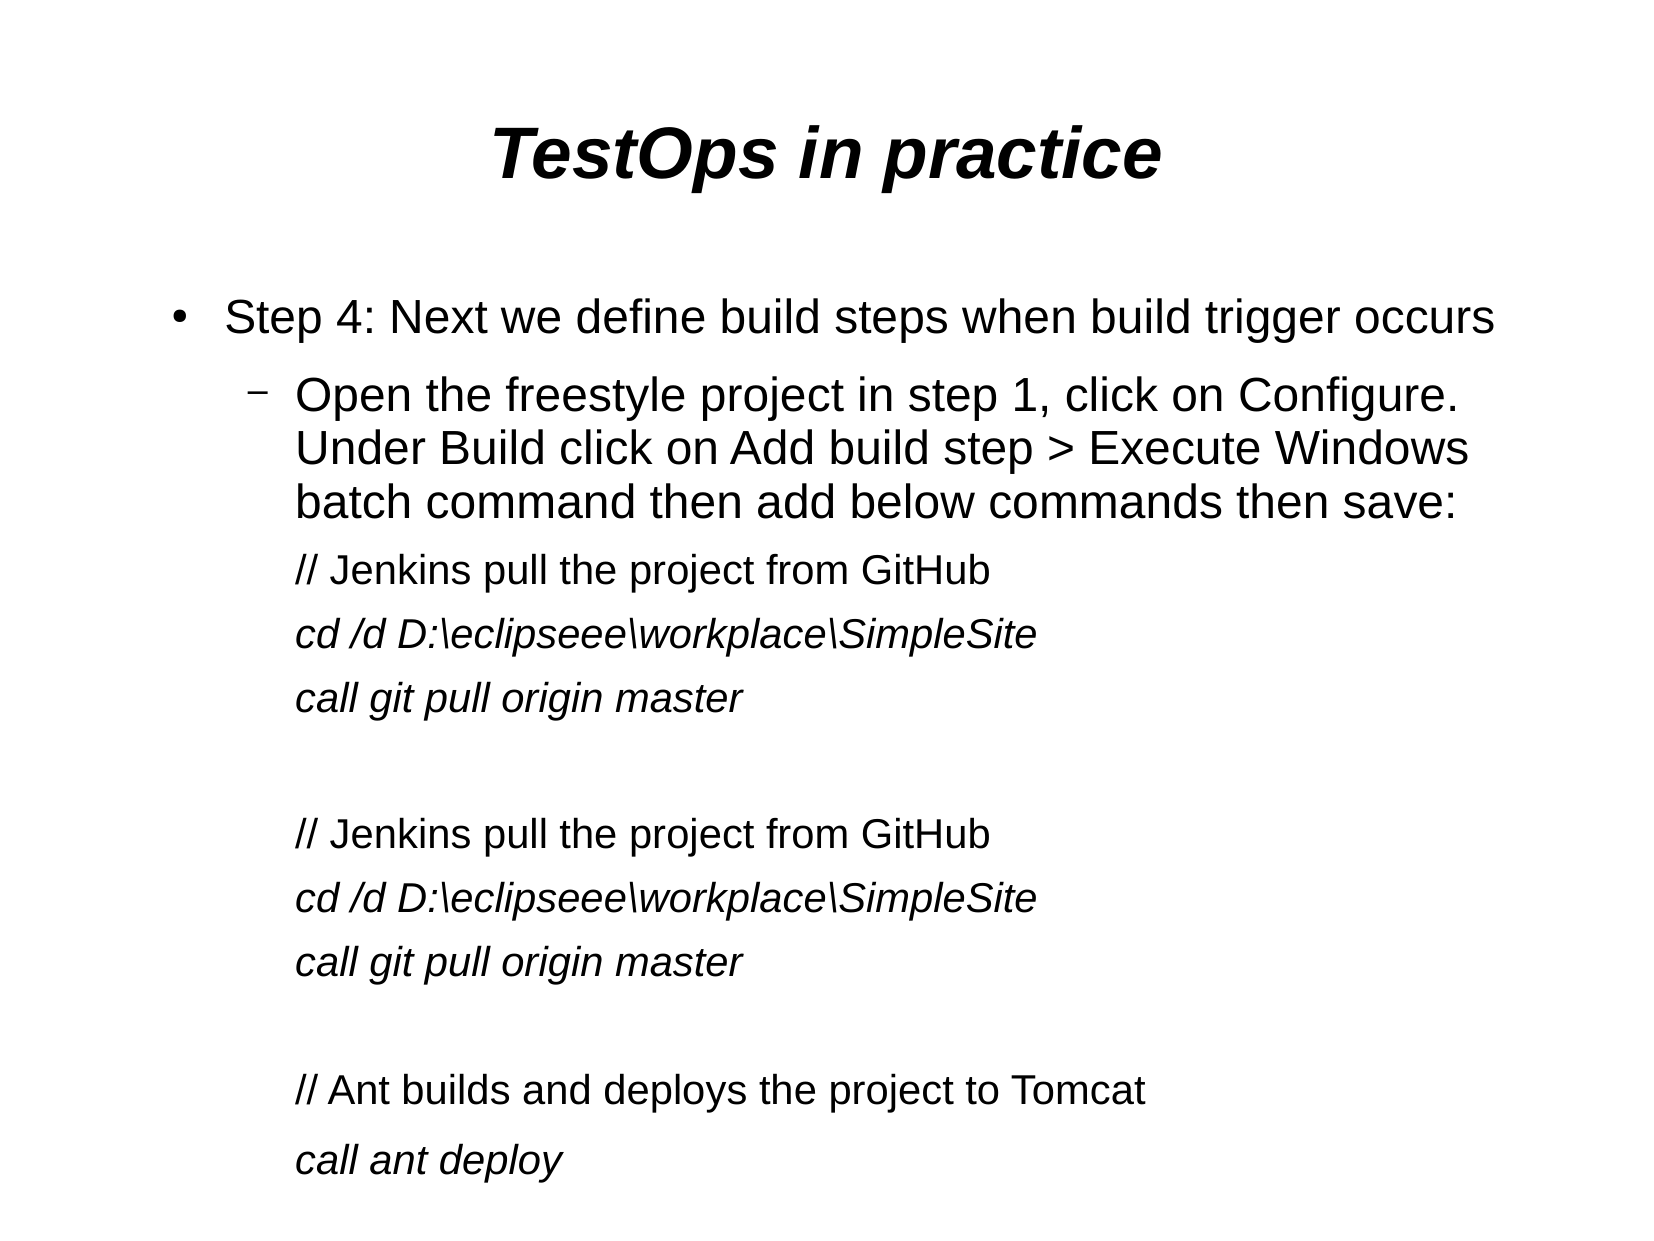

# TestOps in practice
Step 4: Next we define build steps when build trigger occurs
Open the freestyle project in step 1, click on Configure. Under Build click on Add build step > Execute Windows batch command then add below commands then save:
// Jenkins pull the project from GitHub
cd /d D:\eclipseee\workplace\SimpleSite
call git pull origin master
// Jenkins pull the project from GitHub
cd /d D:\eclipseee\workplace\SimpleSite
call git pull origin master
// Ant builds and deploys the project to Tomcat
call ant deploy